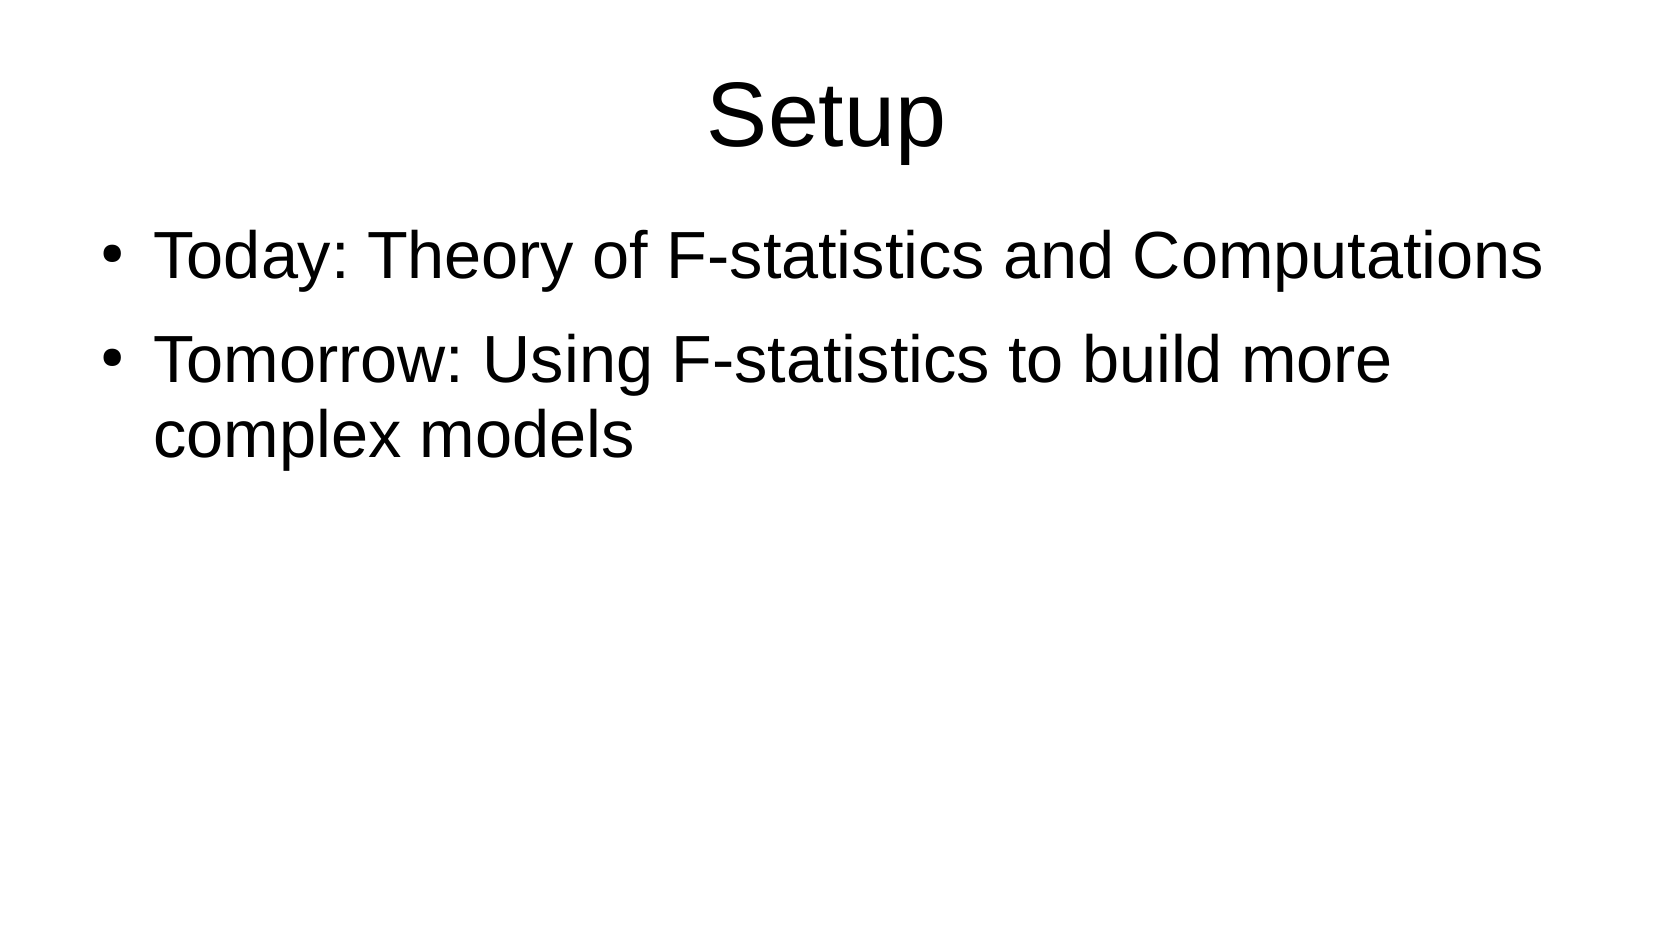

# Setup
Today: Theory of F-statistics and Computations
Tomorrow: Using F-statistics to build more complex models